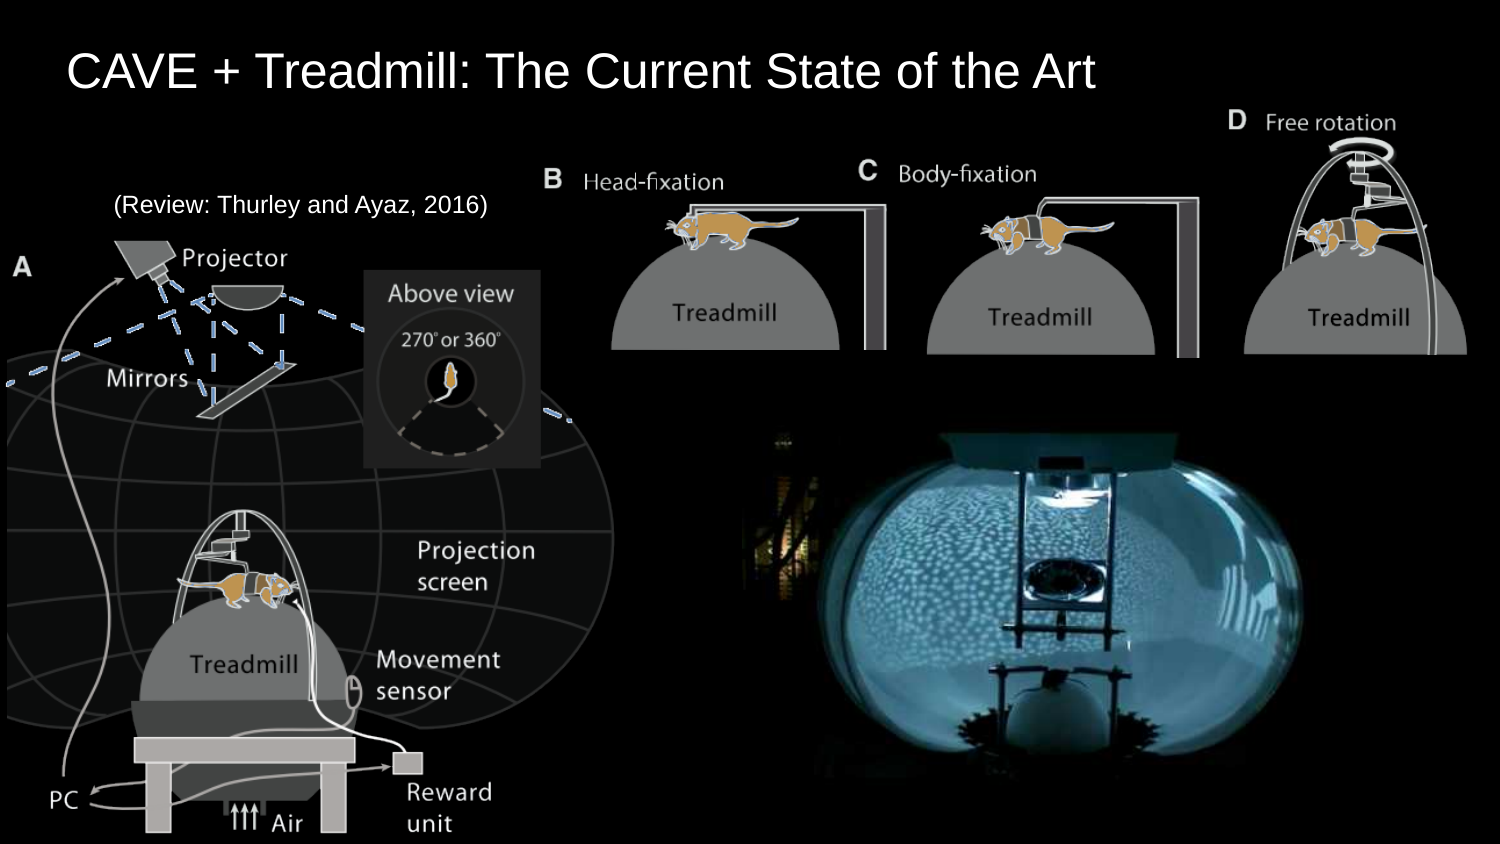

CAVE + Treadmill: The Current State of the Art
(Review: Thurley and Ayaz, 2016)